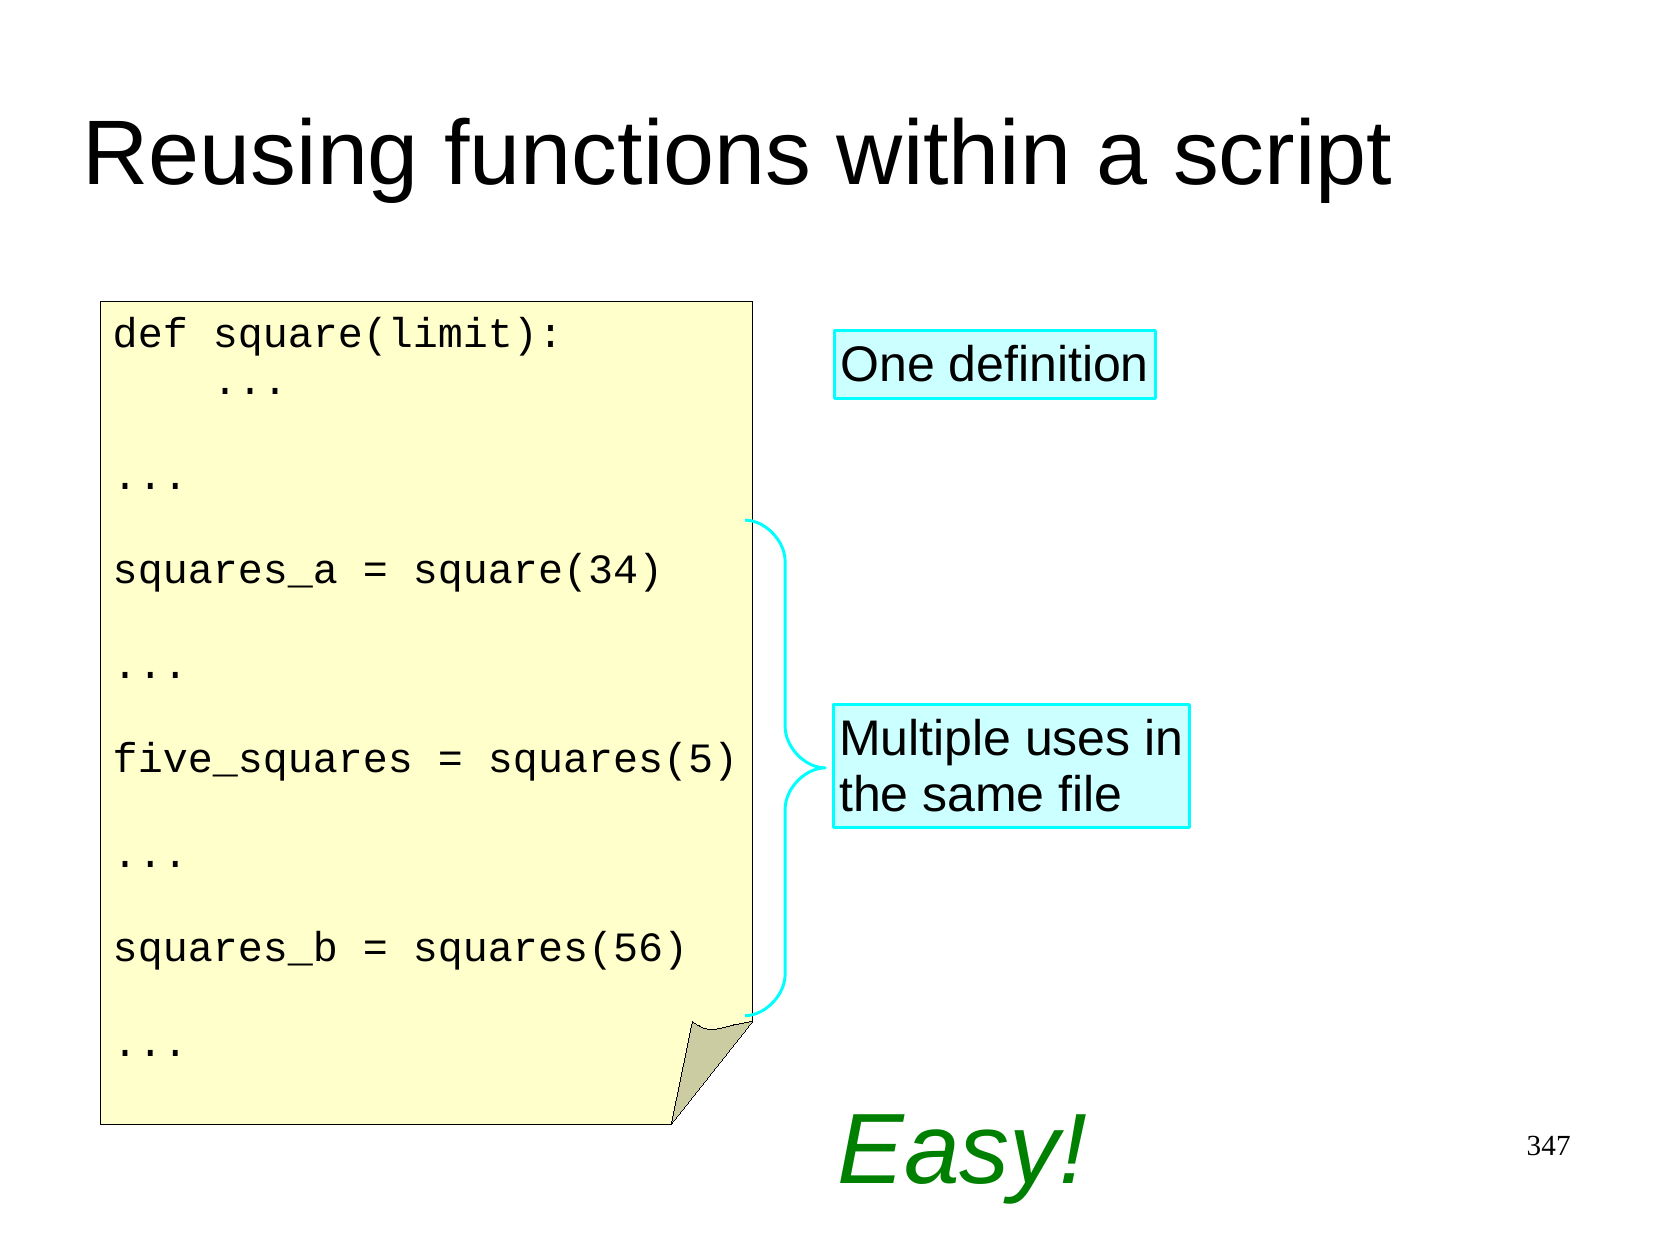

# Reusing functions within a script
def square(limit):
 ...
...
squares_a = square(34)
...
five_squares = squares(5)
...
squares_b = squares(56)
...
One definition
Multiple uses in
the same file
Easy!
347